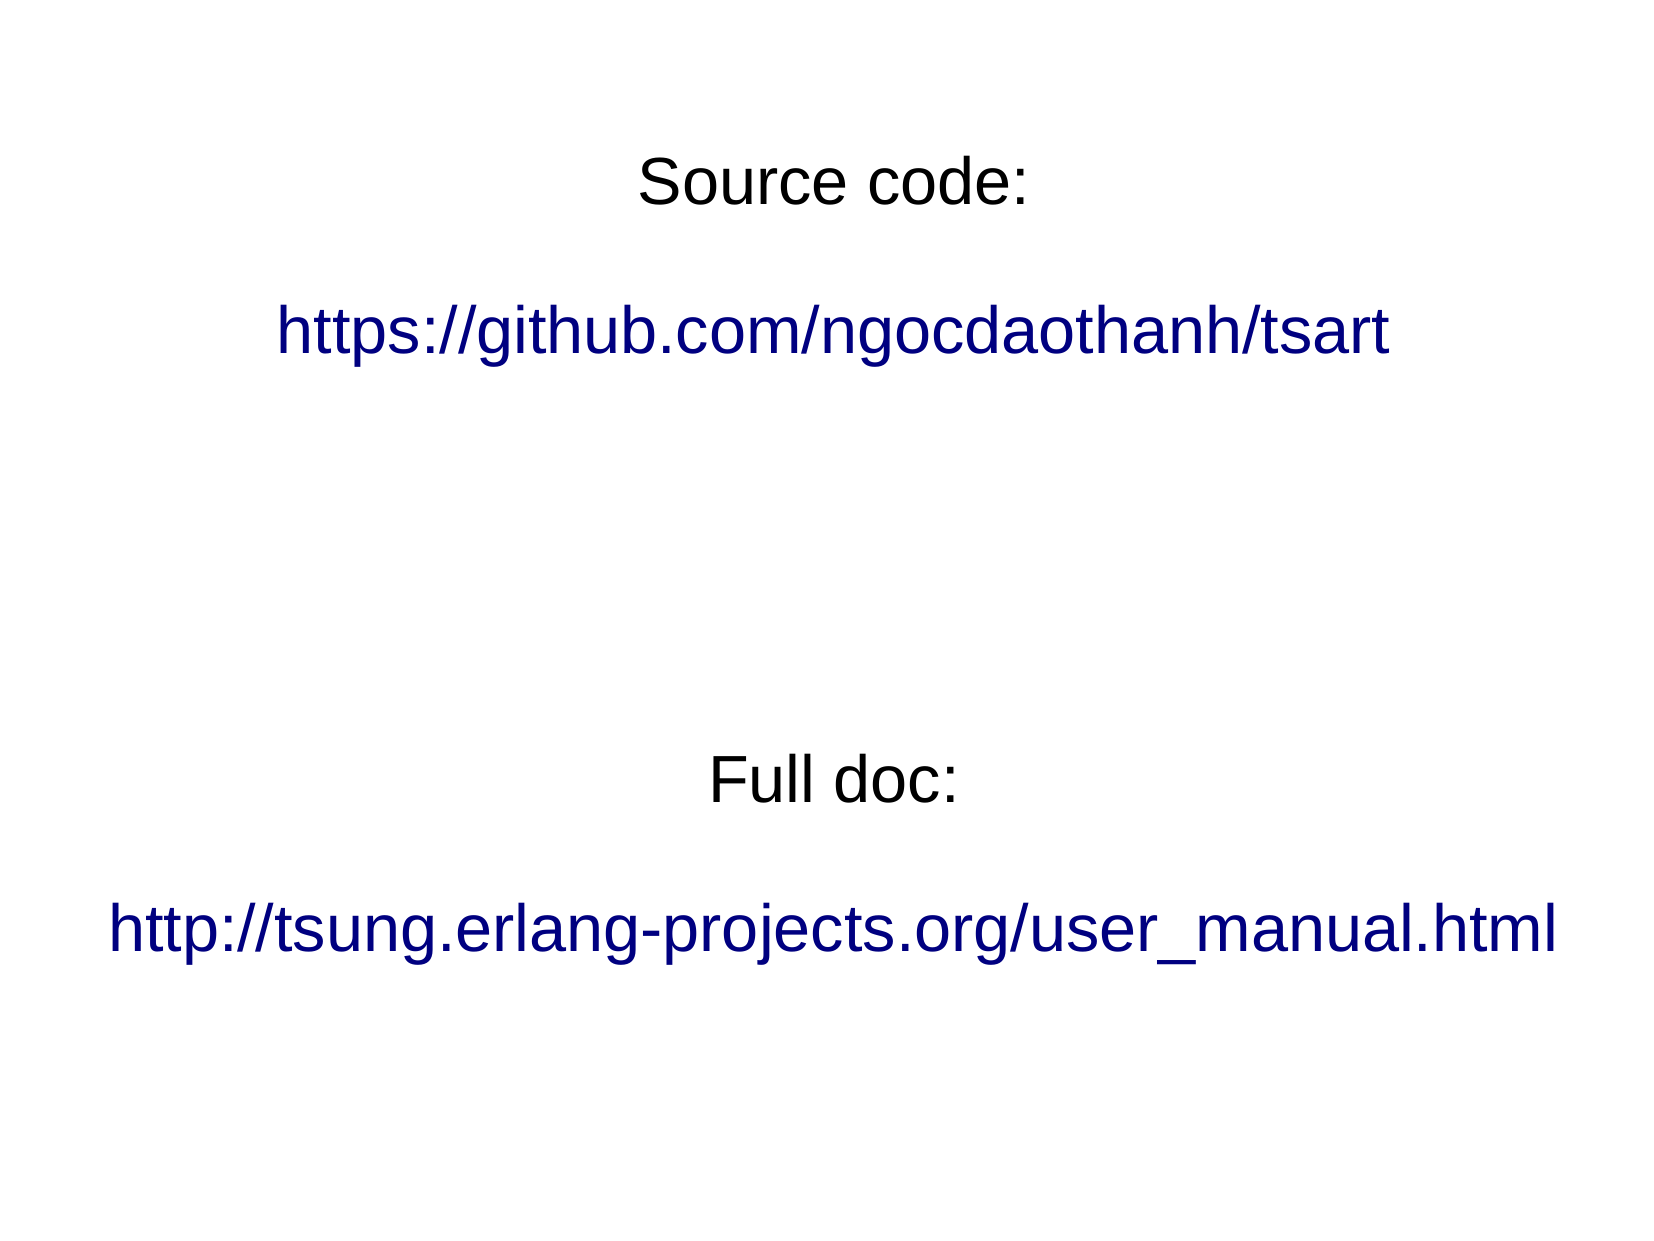

# Source code:
https://github.com/ngocdaothanh/tsart
Full doc:
http://tsung.erlang-projects.org/user_manual.html